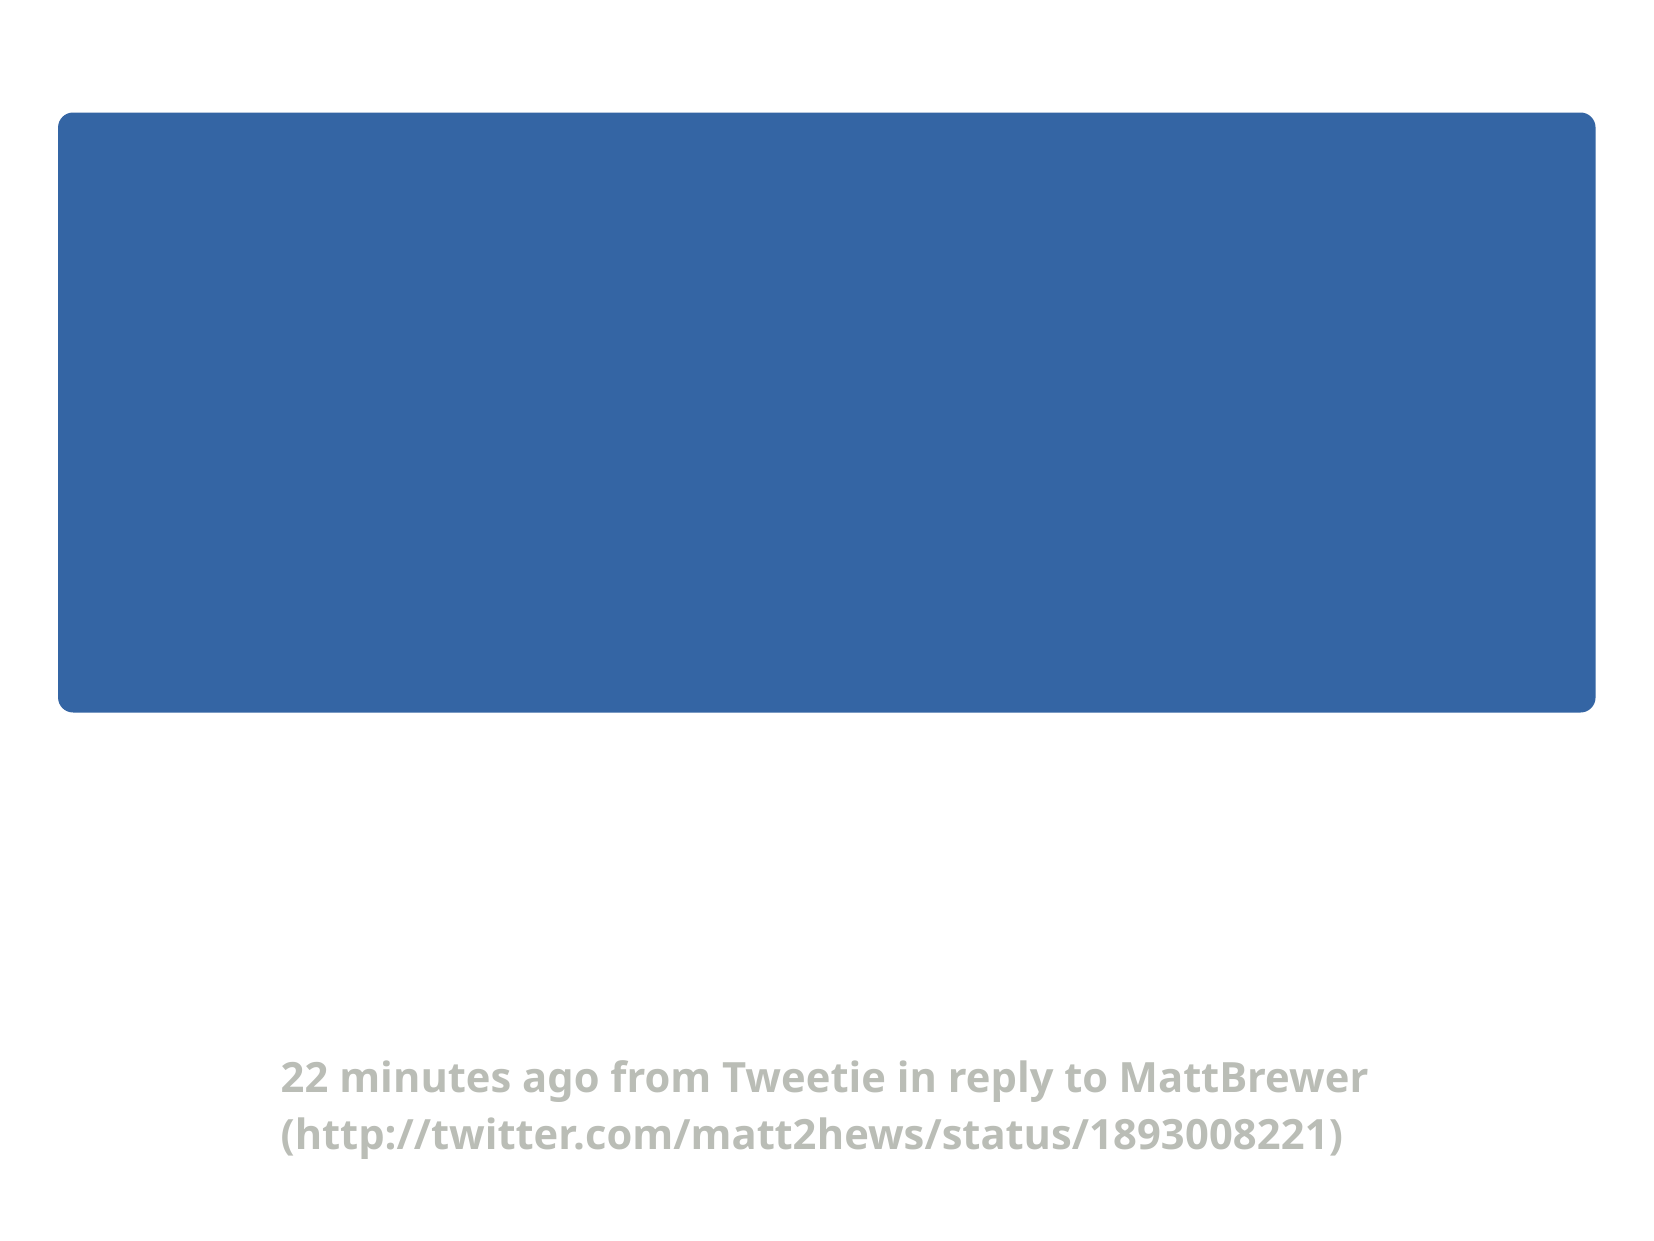

“@MattBrewer your nerddinner.com
 password is "imadork"”
22 minutes ago from Tweetie in reply to MattBrewer
(http://twitter.com/matt2hews/status/1893008221)
“@MattBrewer your nerddinner.com
 password is "imadork"”
22 minutes ago from Tweetie in reply to MattBrewer
(http://twitter.com/matt2hews/status/1893008221)